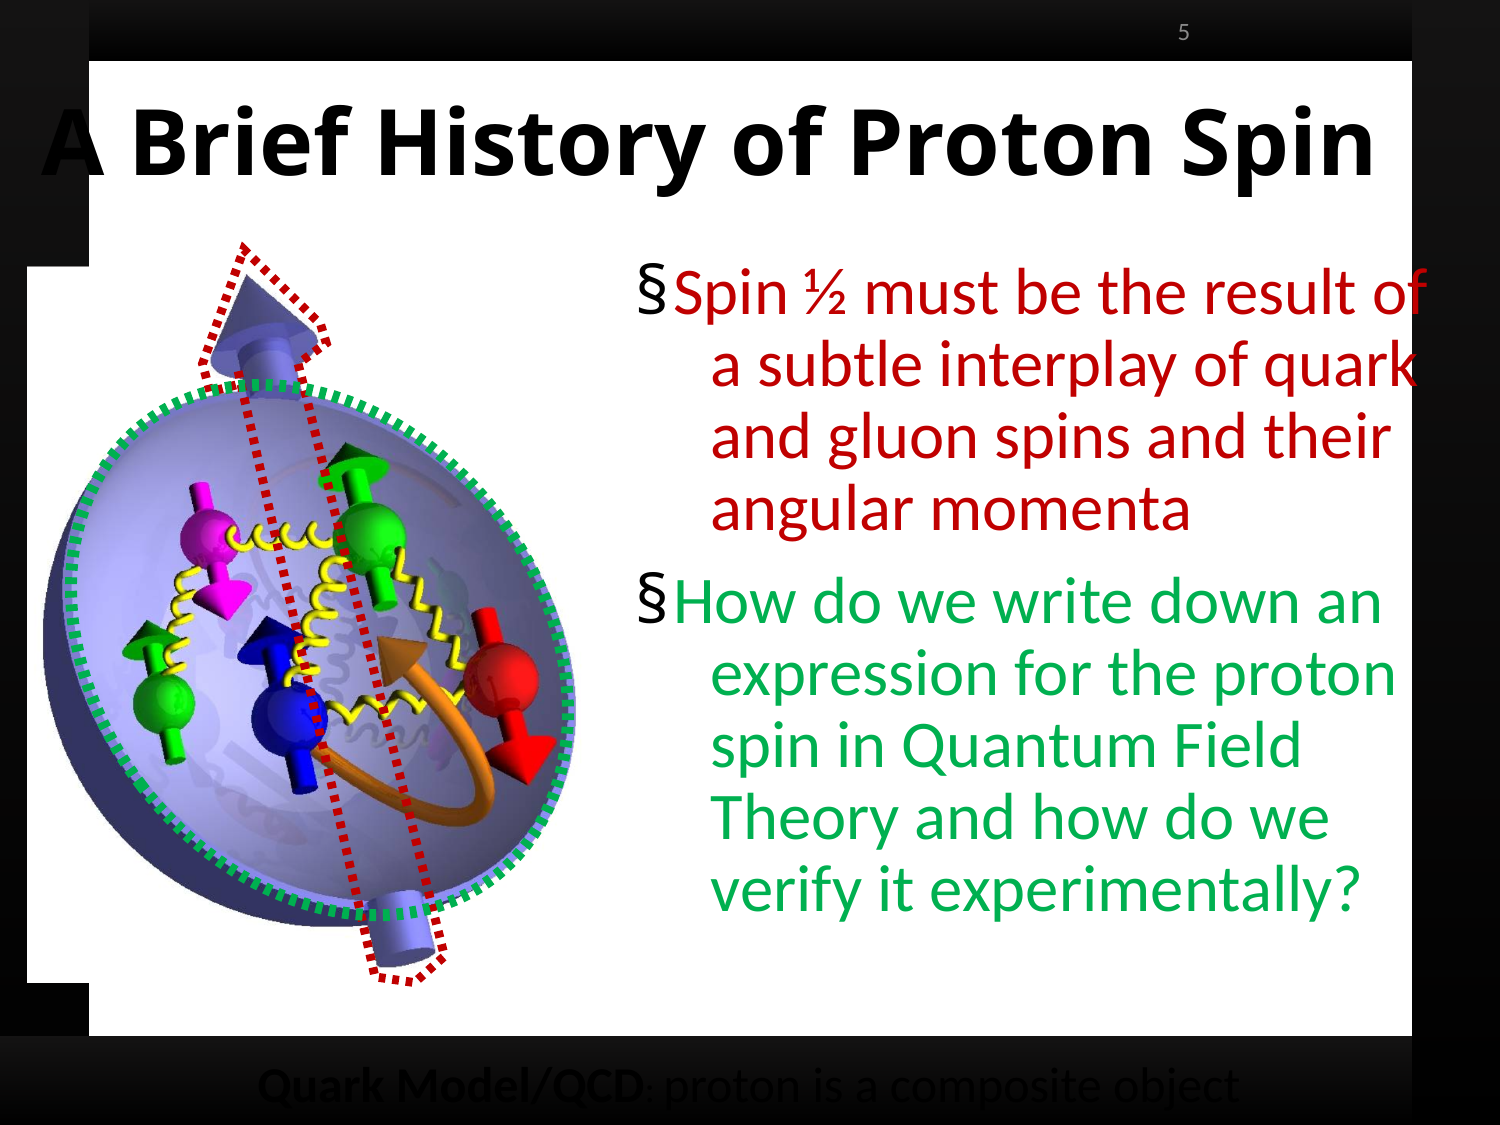

5
# A Brief History of Proton Spin
Spin ½ must be the result of a subtle interplay of quark and gluon spins and their angular momenta
How do we write down an expression for the proton spin in Quantum Field Theory and how do we verify it experimentally?
Quark Model/QCD: proton is a composite object